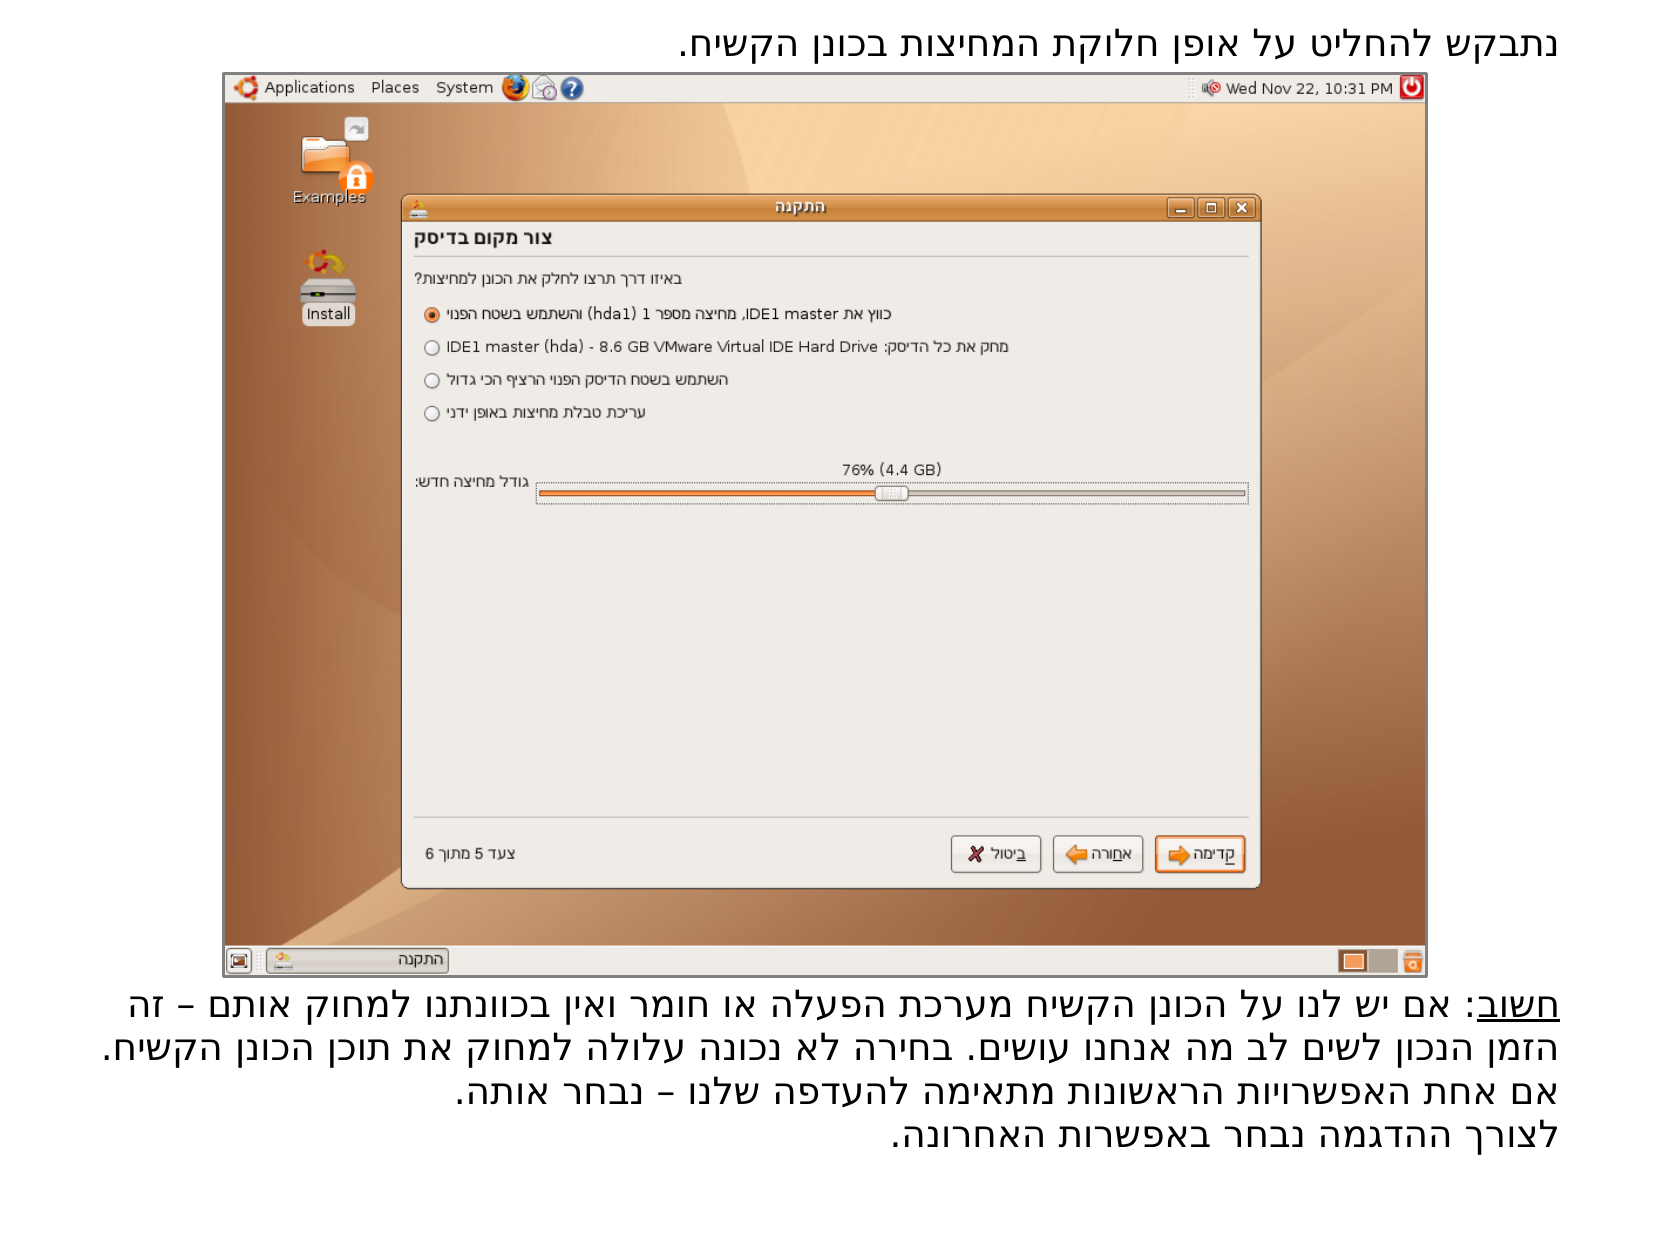

נתבקש להחליט על אופן חלוקת המחיצות בכונן הקשיח.
חשוב: אם יש לנו על הכונן הקשיח מערכת הפעלה או חומר ואין בכוונתנו למחוק אותם – זה הזמן הנכון לשים לב מה אנחנו עושים. בחירה לא נכונה עלולה למחוק את תוכן הכונן הקשיח.
אם אחת האפשרויות הראשונות מתאימה להעדפה שלנו – נבחר אותה.
לצורך ההדגמה נבחר באפשרות האחרונה.